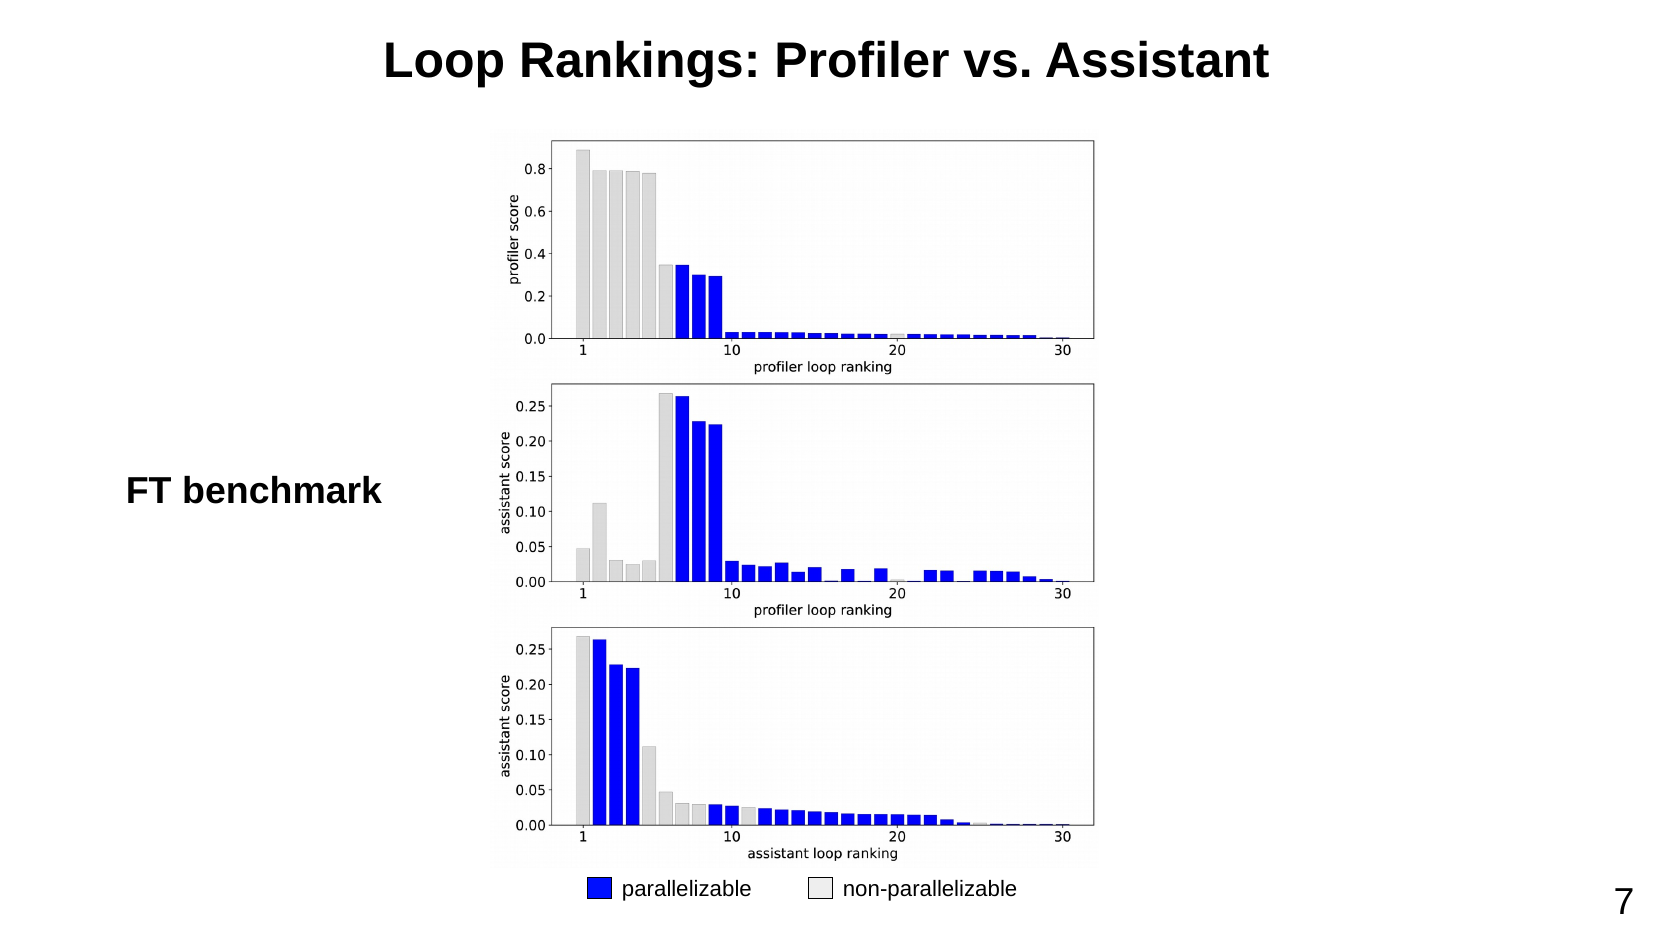

Loop Rankings: Profiler vs. Assistant
FT benchmark
7